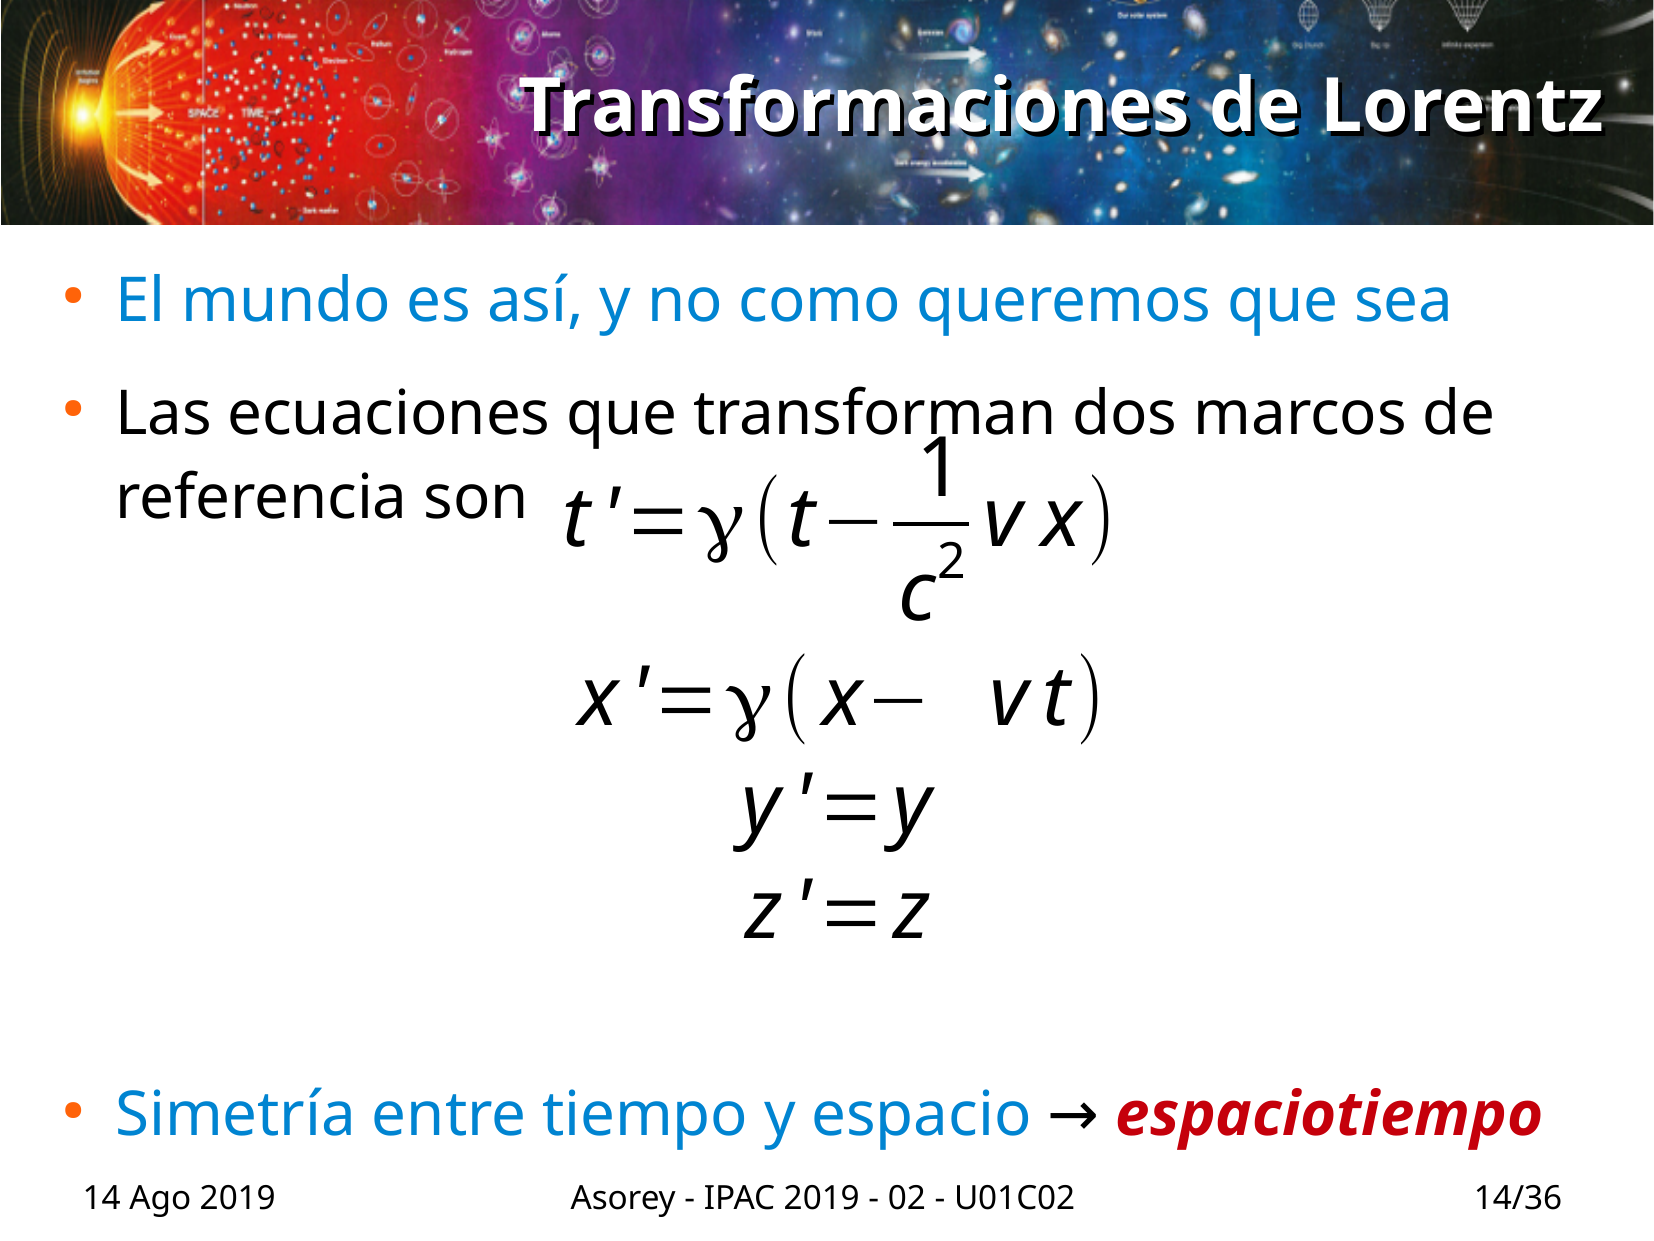

# Transformaciones de Lorentz
El mundo es así, y no como queremos que sea
Las ecuaciones que transforman dos marcos de referencia son
Simetría entre tiempo y espacio → espaciotiempo
14 Ago 2019
Asorey - IPAC 2019 - 02 - U01C02
14